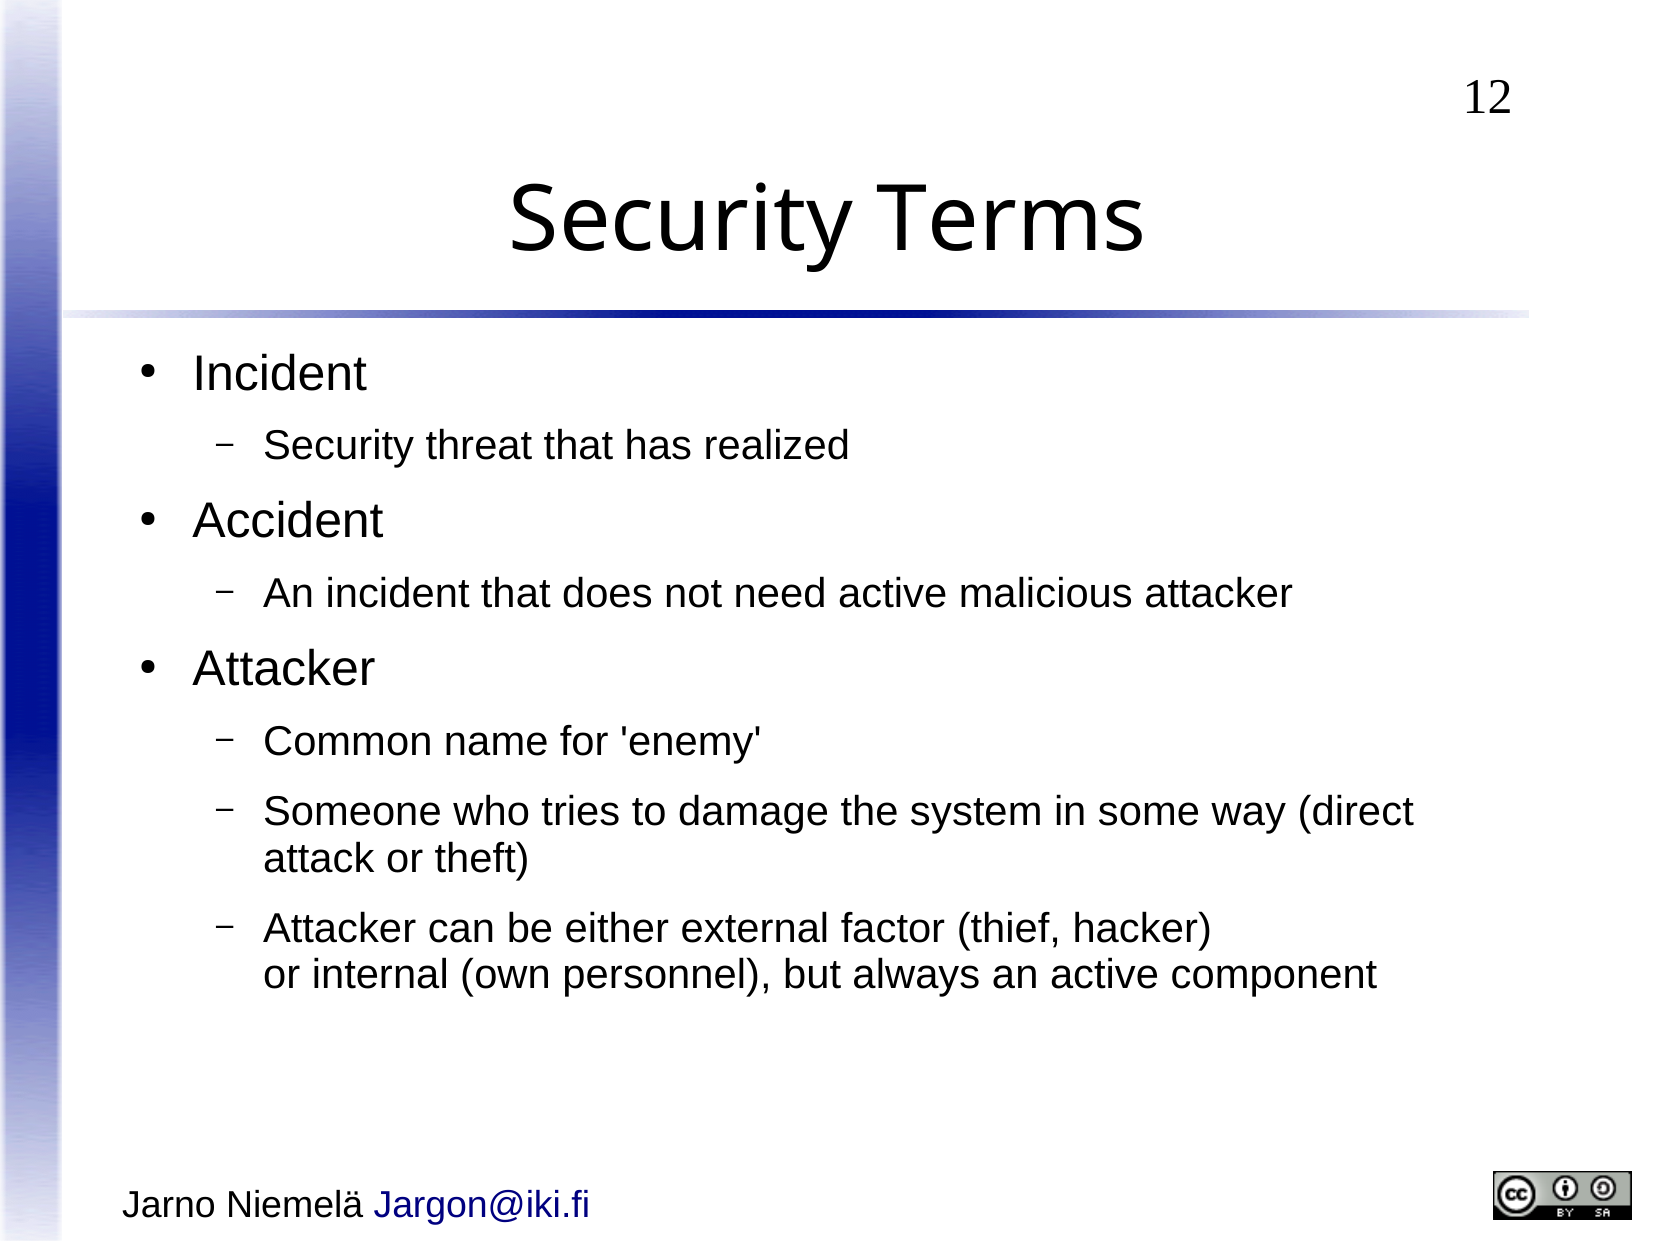

# Security Terms
Incident
Security threat that has realized
Accident
An incident that does not need active malicious attacker
Attacker
Common name for 'enemy'
Someone who tries to damage the system in some way (direct attack or theft)
Attacker can be either external factor (thief, hacker)
or internal (own personnel), but always an active component